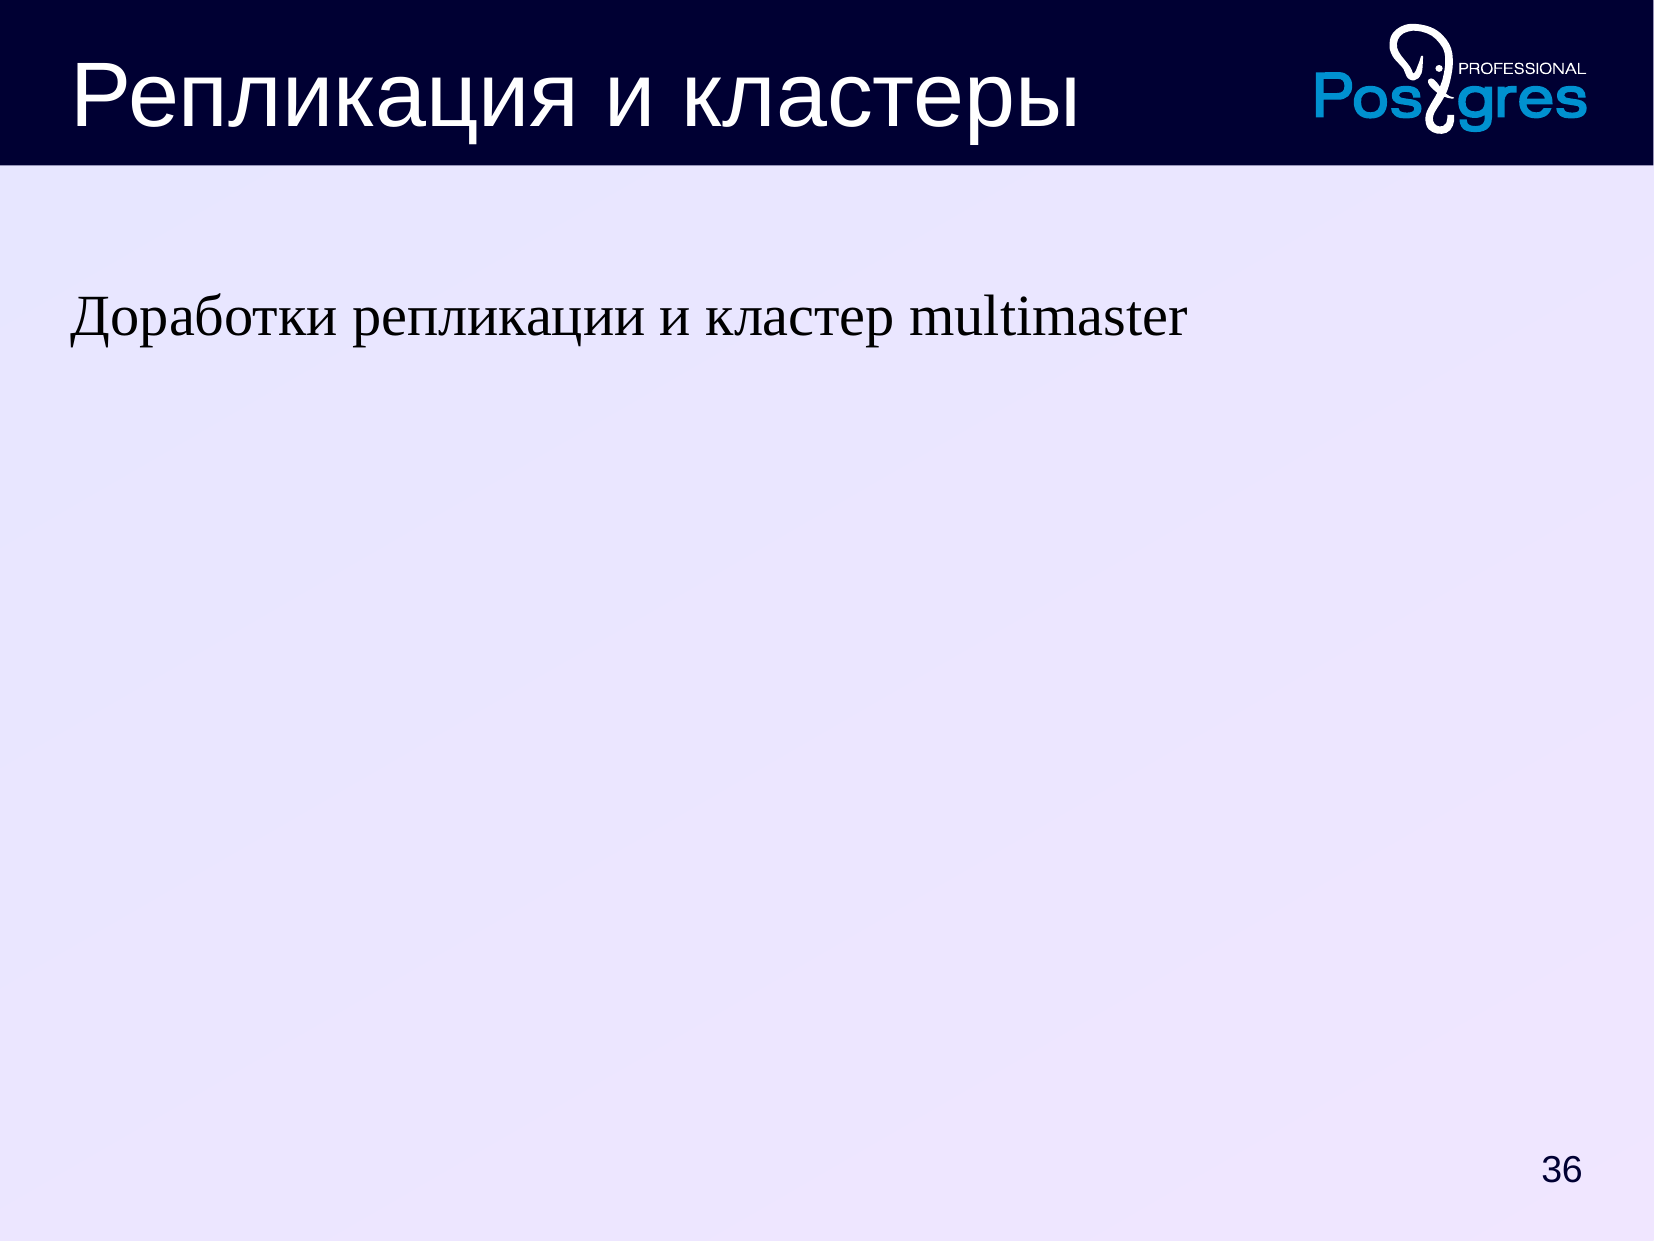

# Репликация и кластеры
Доработки репликации и кластер multimaster